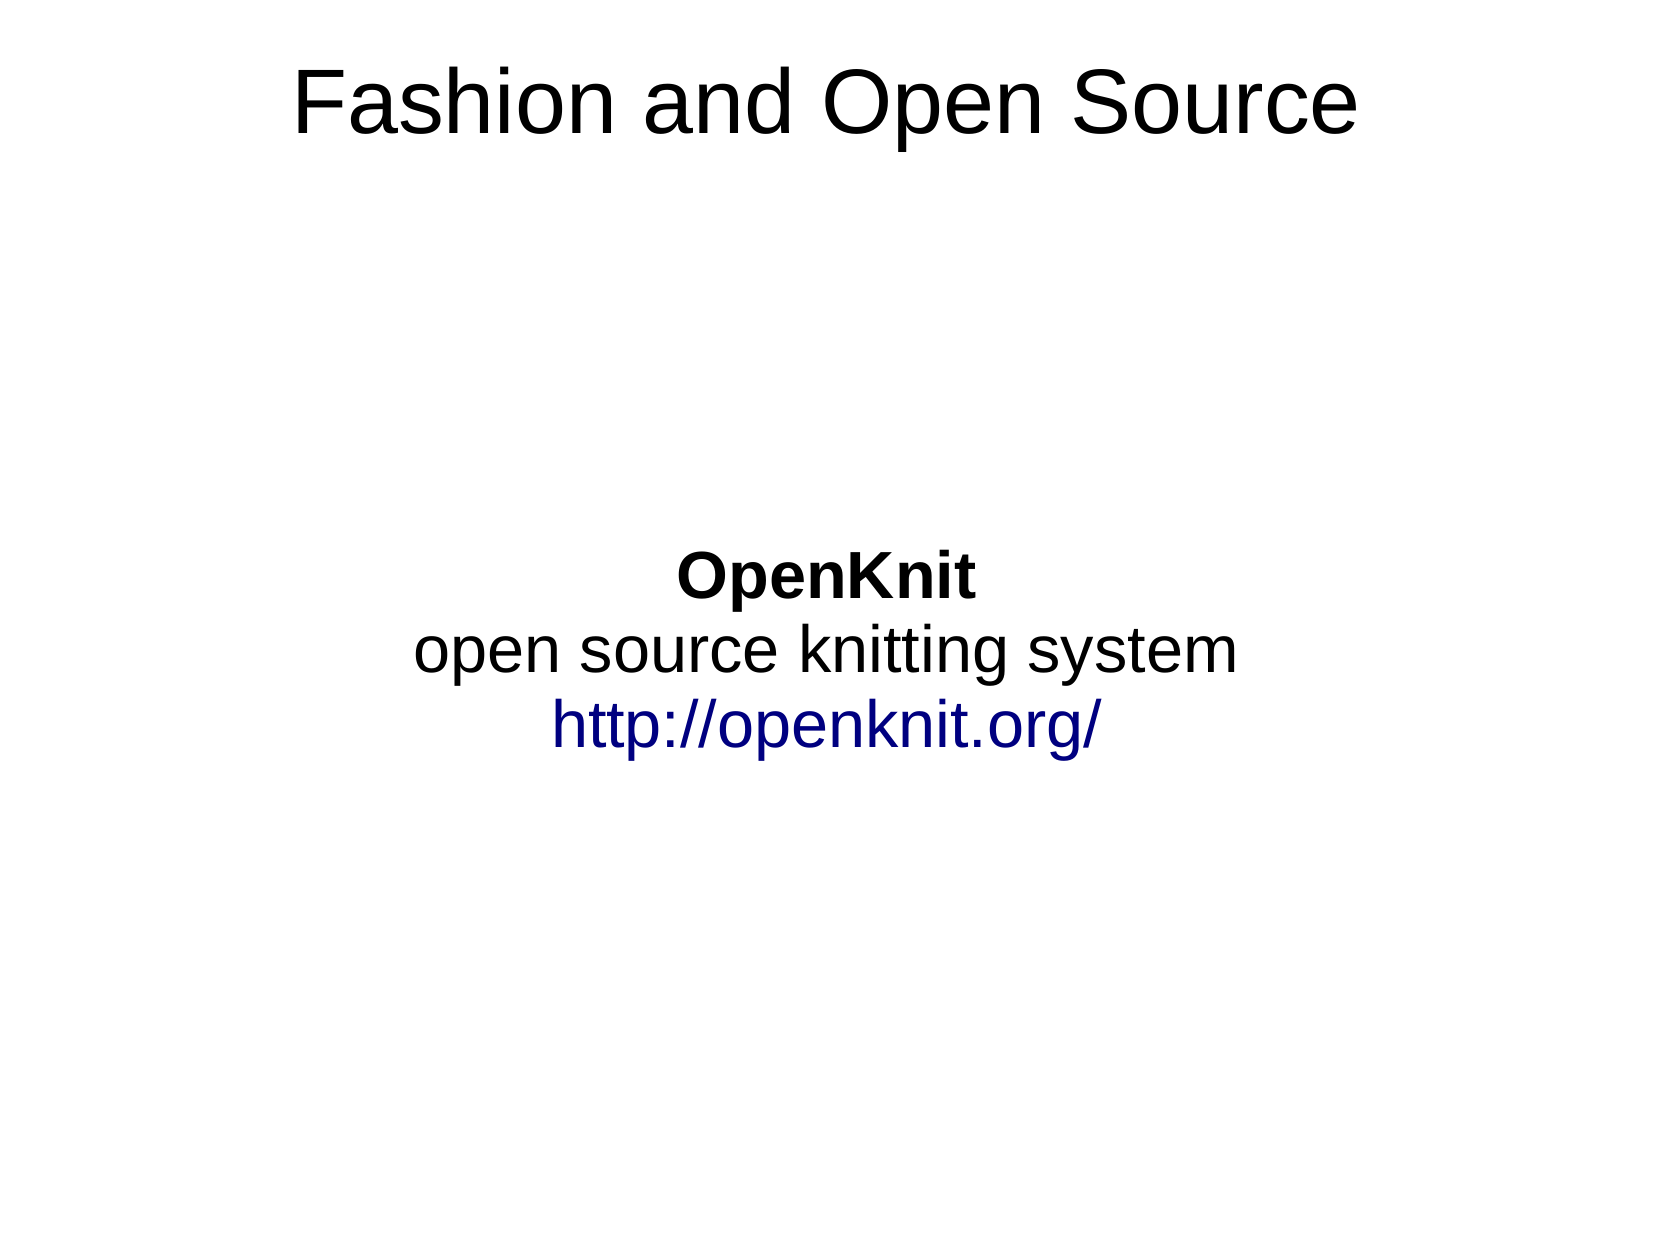

# Fashion and Open Source
OpenKnit
open source knitting system
http://openknit.org/